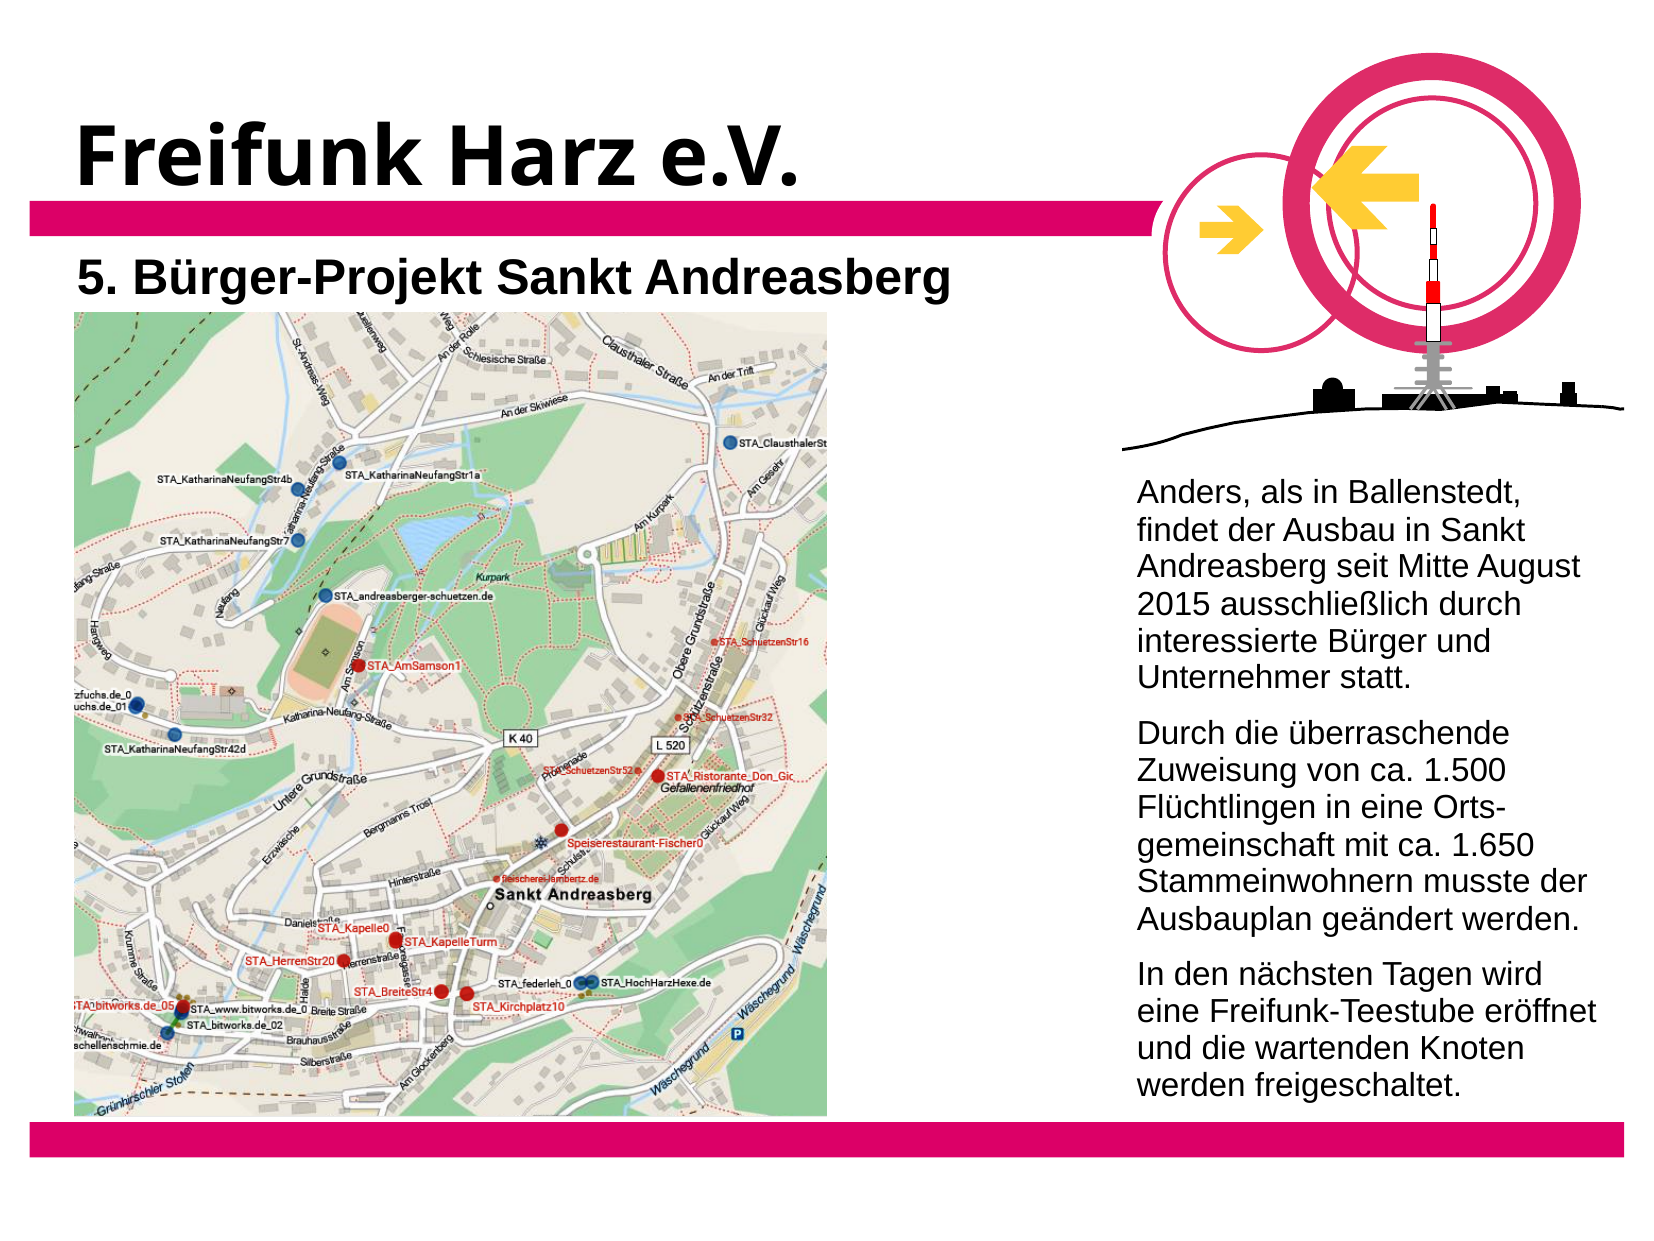

5. Bürger-Projekt Sankt Andreasberg
Anders, als in Ballenstedt, findet der Ausbau in Sankt Andreasberg seit Mitte August 2015 ausschließlich durch interessierte Bürger und Unternehmer statt.
Durch die überraschende Zuweisung von ca. 1.500 Flüchtlingen in eine Orts-gemeinschaft mit ca. 1.650 Stammeinwohnern musste der Ausbauplan geändert werden.
In den nächsten Tagen wird eine Freifunk-Teestube eröffnet und die wartenden Knoten werden freigeschaltet.